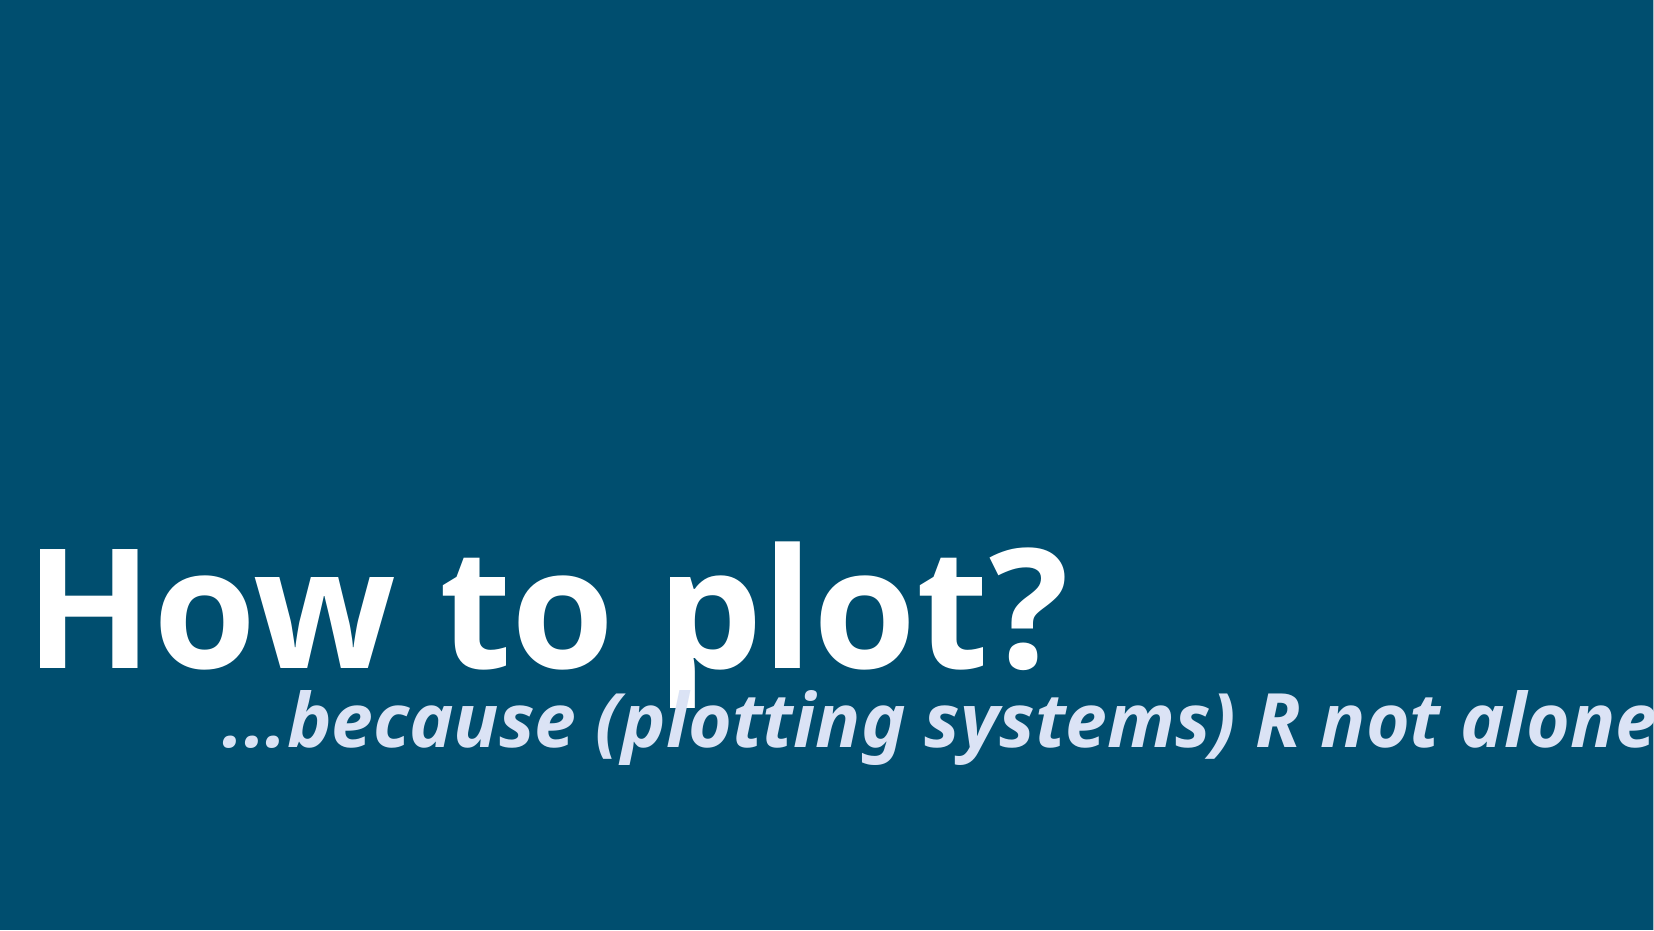

How to plot?
...because (plotting systems) R not alone